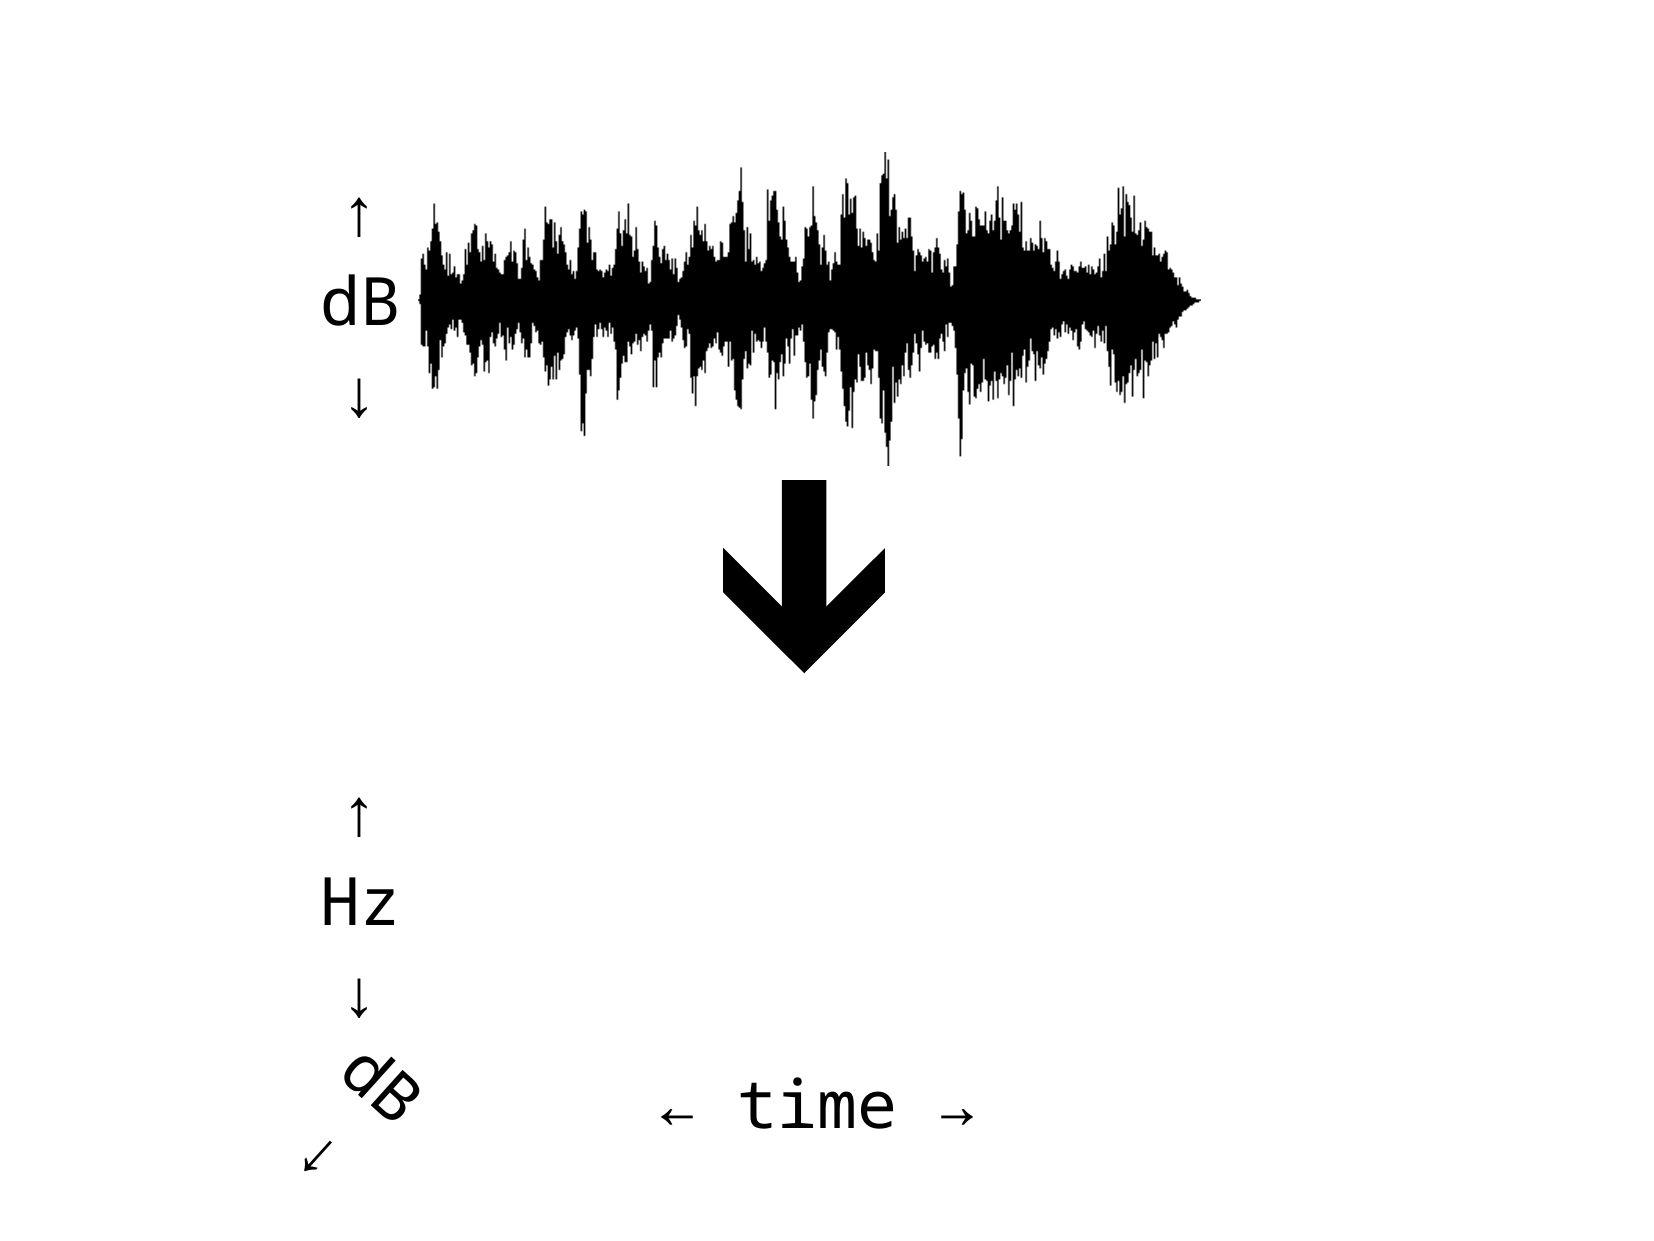

↑
dB
↓
↑
Hz
↓
dB
↓
← time →